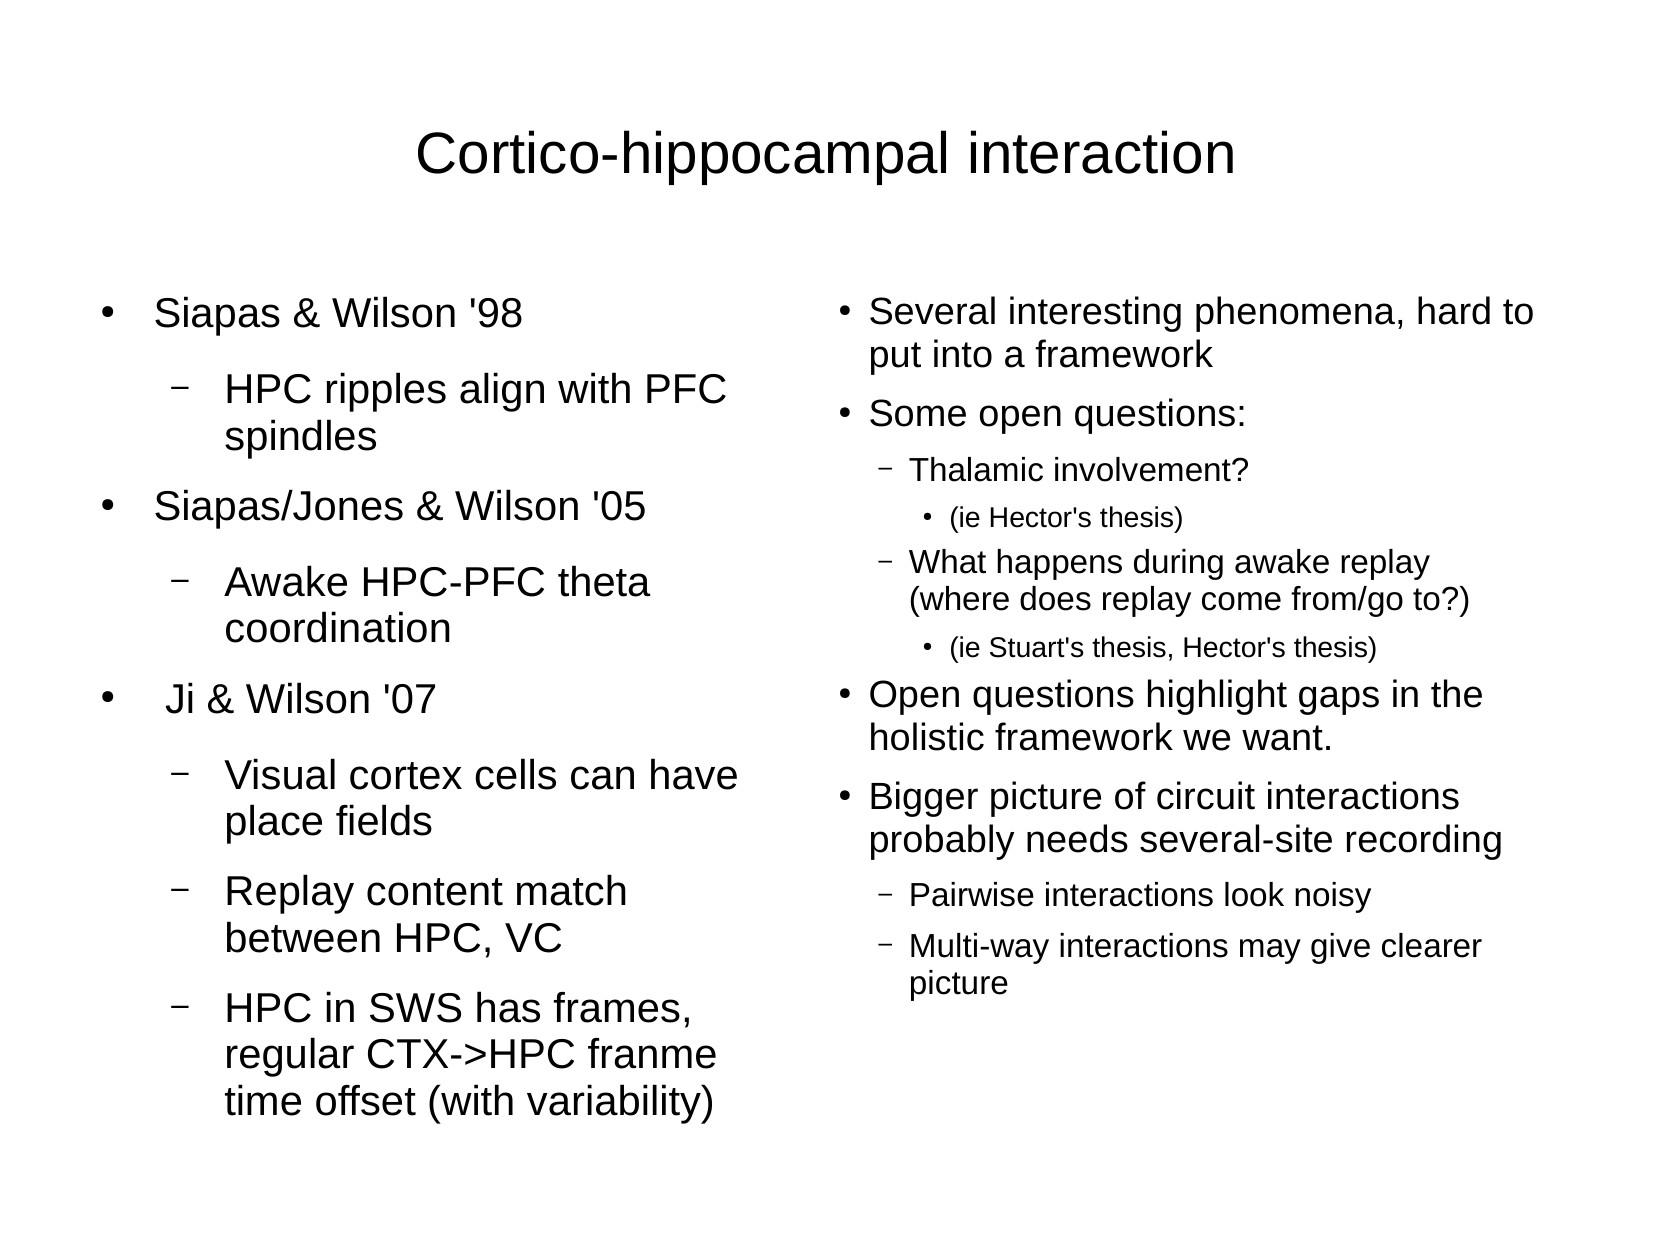

# Cortico-hippocampal interaction
Siapas & Wilson '98
HPC ripples align with PFC spindles
Siapas/Jones & Wilson '05
Awake HPC-PFC theta coordination
 Ji & Wilson '07
Visual cortex cells can have place fields
Replay content match between HPC, VC
HPC in SWS has frames, regular CTX->HPC franme time offset (with variability)
Several interesting phenomena, hard to put into a framework
Some open questions:
Thalamic involvement?
(ie Hector's thesis)
What happens during awake replay (where does replay come from/go to?)
(ie Stuart's thesis, Hector's thesis)
Open questions highlight gaps in the holistic framework we want.
Bigger picture of circuit interactions probably needs several-site recording
Pairwise interactions look noisy
Multi-way interactions may give clearer picture